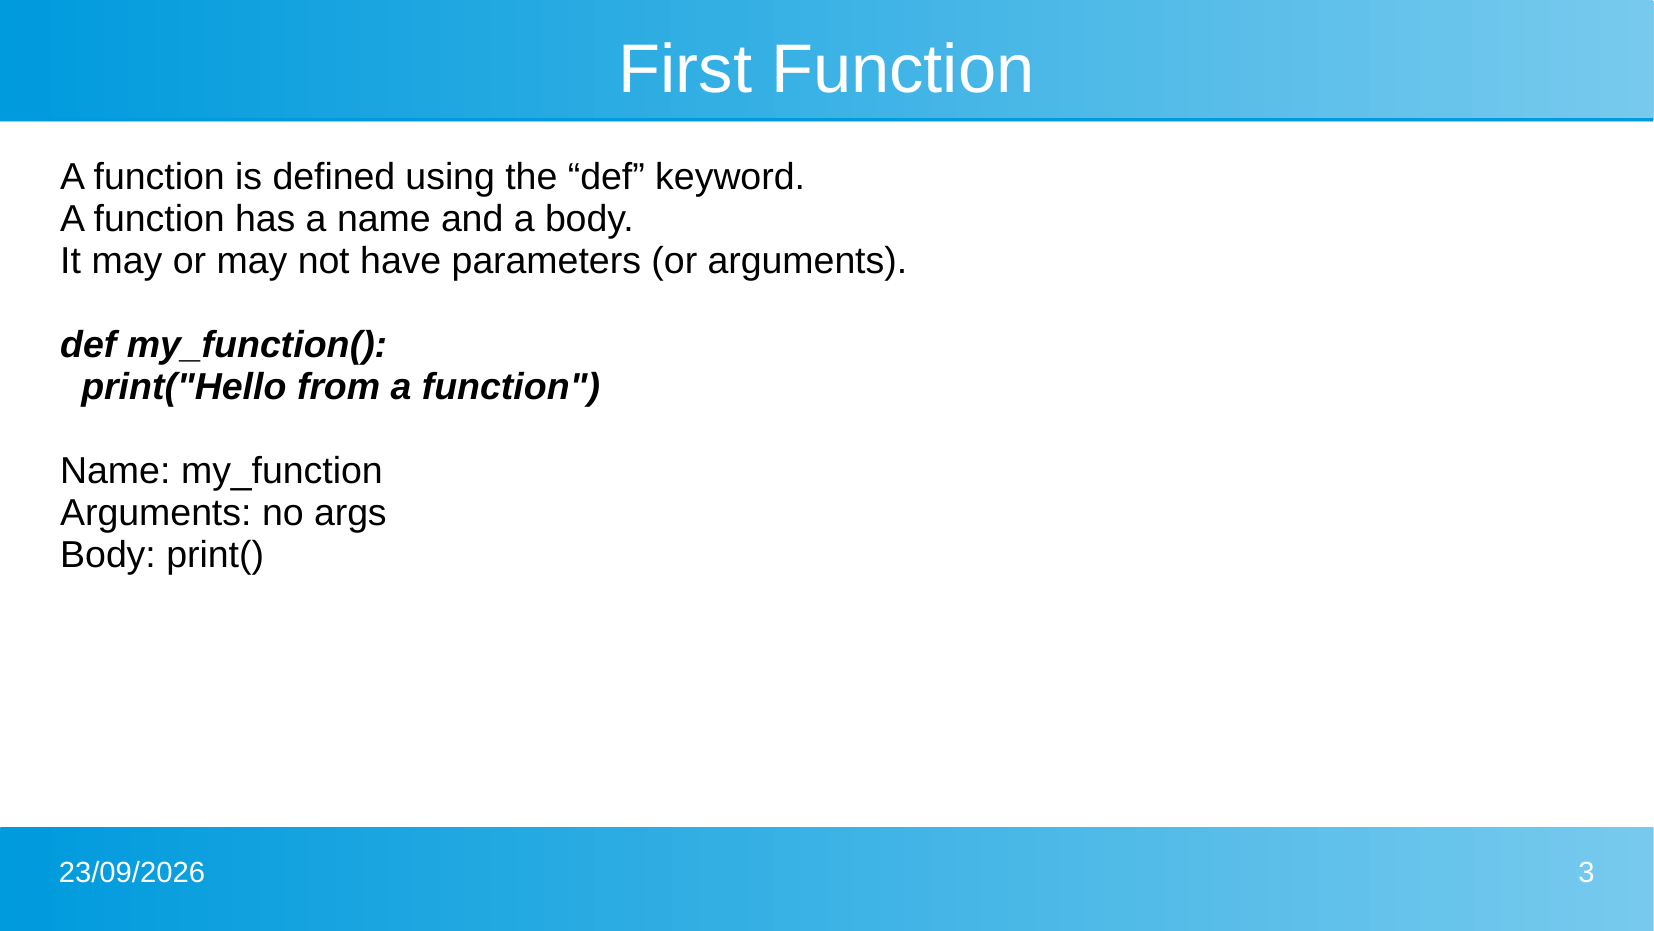

# First Function
A function is defined using the “def” keyword.
A function has a name and a body.
It may or may not have parameters (or arguments).
def my_function():
 print("Hello from a function")
Name: my_function
Arguments: no args
Body: print()
3